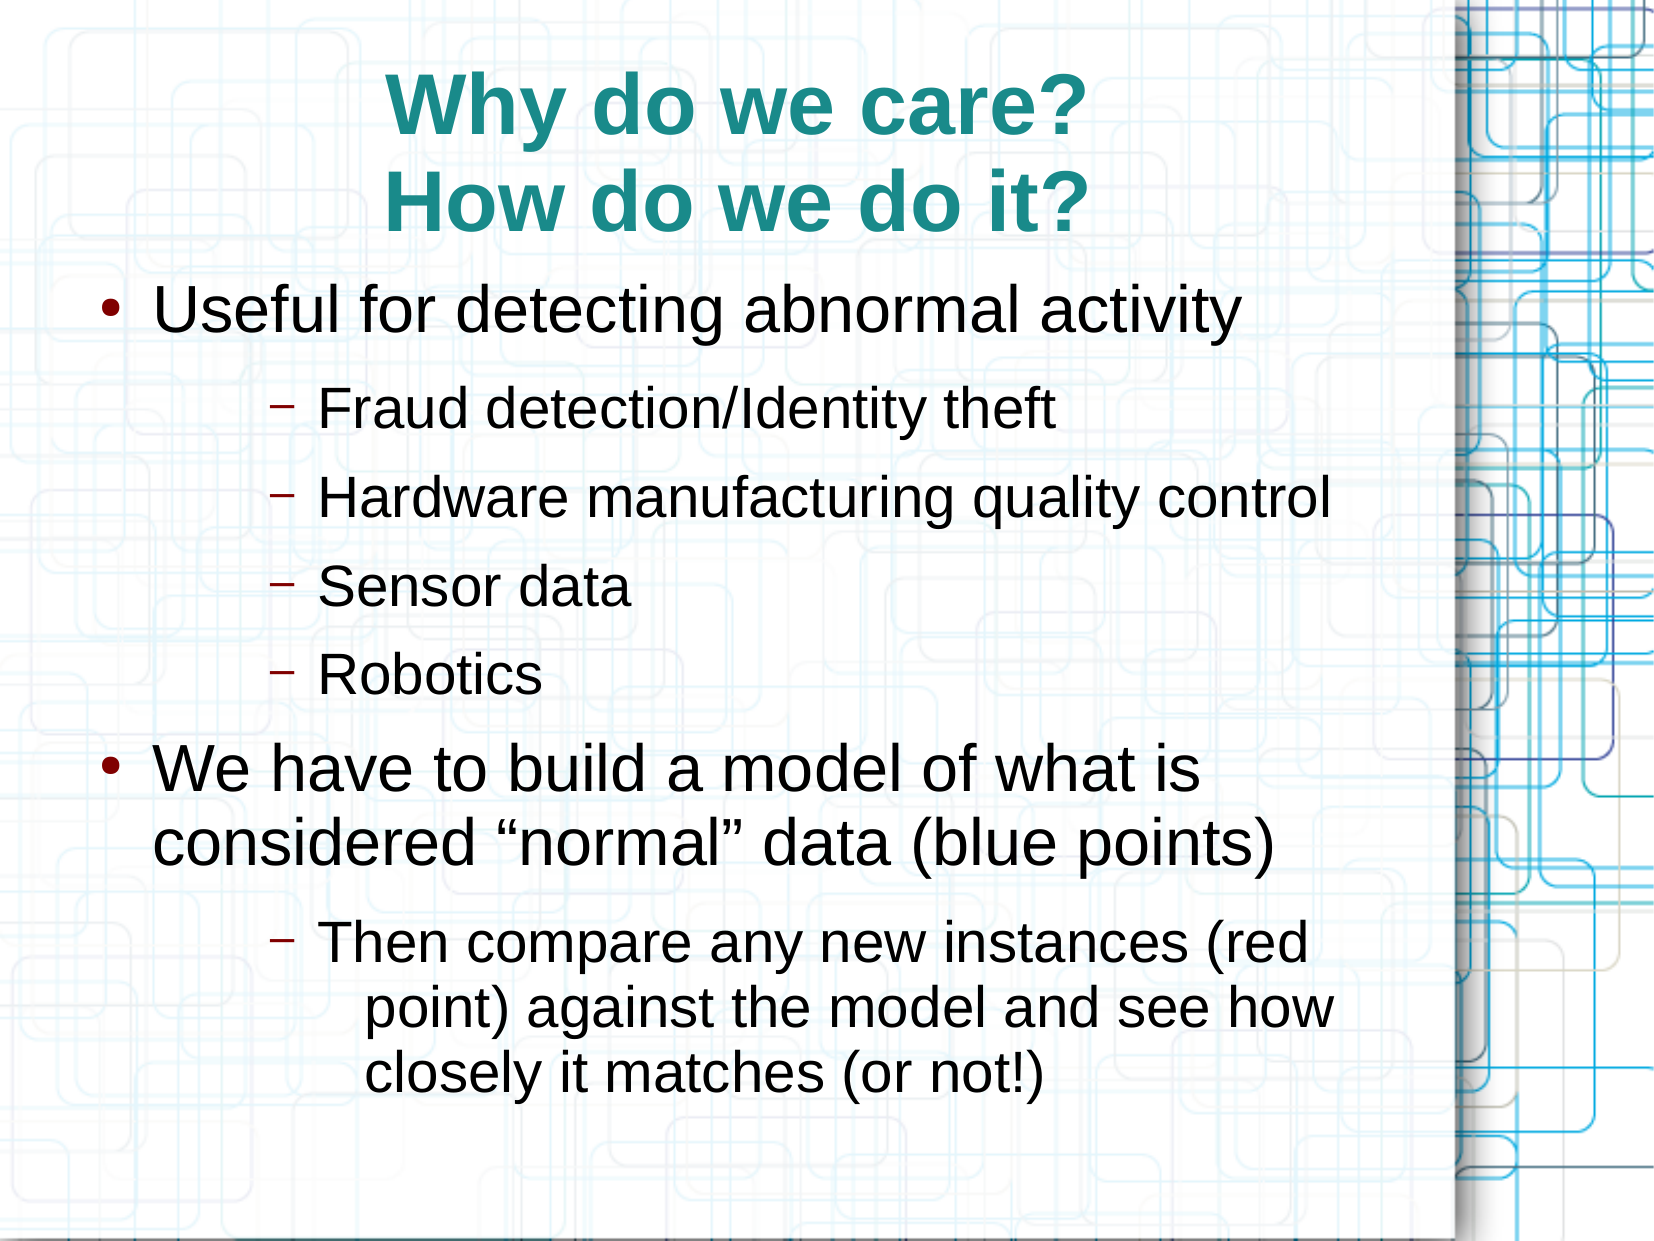

# Why do we care? How do we do it?
Useful for detecting abnormal activity
Fraud detection/Identity theft
Hardware manufacturing quality control
Sensor data
Robotics
We have to build a model of what is considered “normal” data (blue points)
Then compare any new instances (red point) against the model and see how closely it matches (or not!)